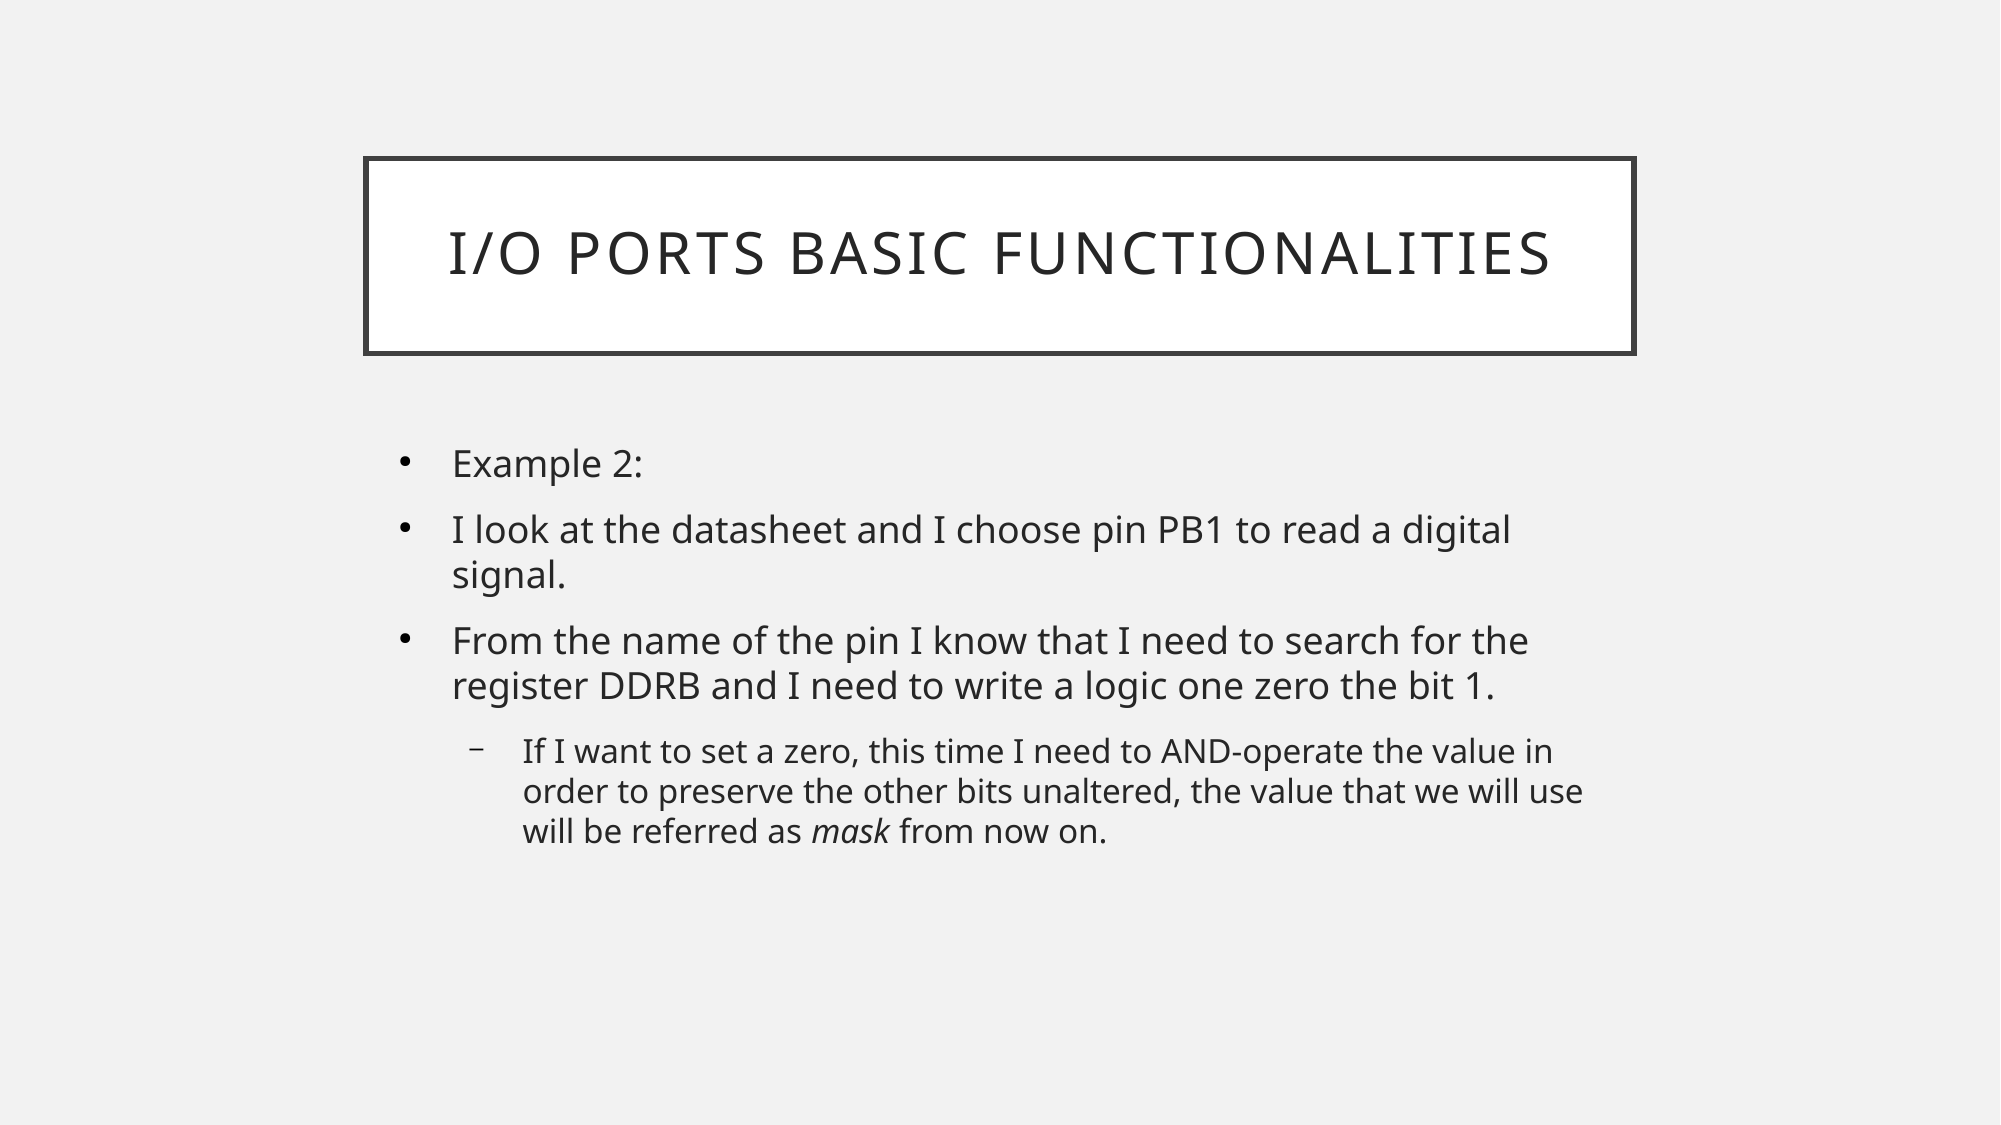

# i/o ports basic functionalities
Example 2:
I look at the datasheet and I choose pin PB1 to read a digital signal.
From the name of the pin I know that I need to search for the register DDRB and I need to write a logic one zero the bit 1.
If I want to set a zero, this time I need to AND-operate the value in order to preserve the other bits unaltered, the value that we will use will be referred as mask from now on.